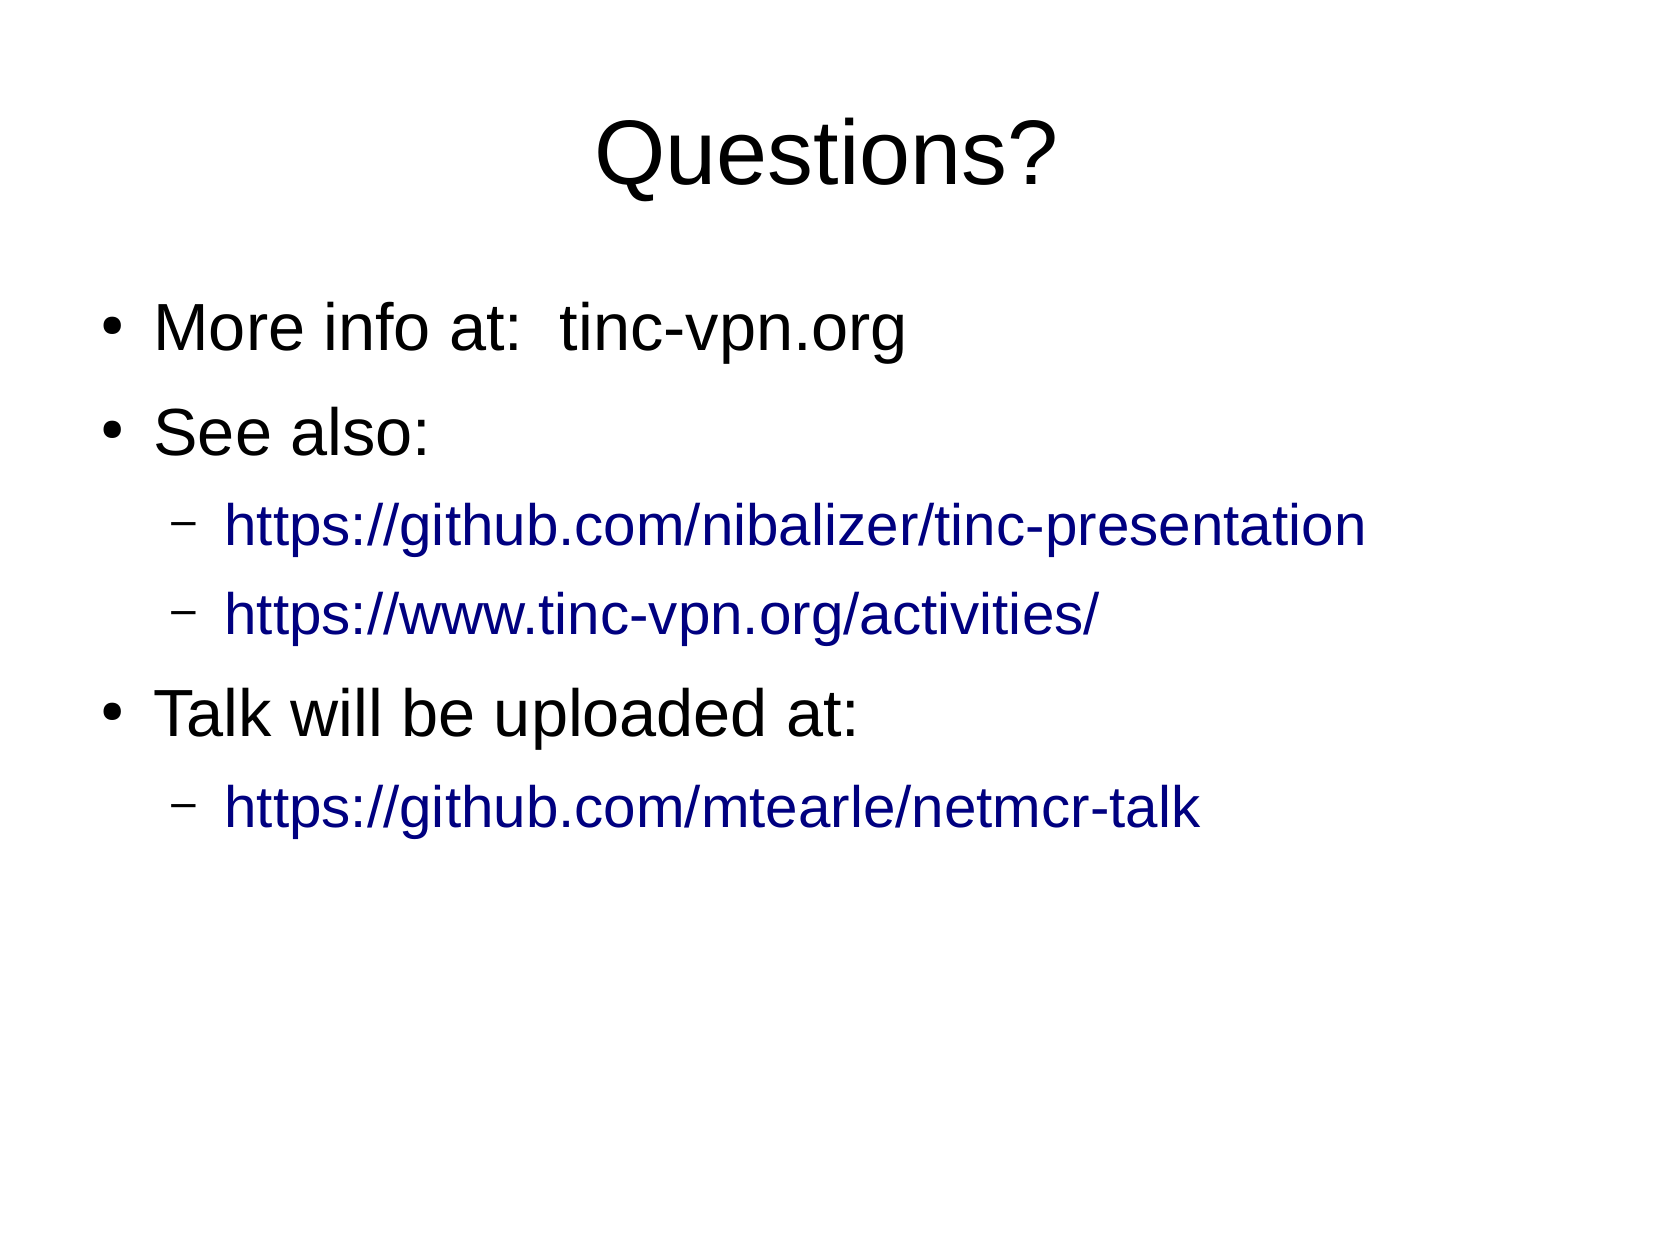

# Questions?
More info at: tinc-vpn.org
See also:
https://github.com/nibalizer/tinc-presentation
https://www.tinc-vpn.org/activities/
Talk will be uploaded at:
https://github.com/mtearle/netmcr-talk